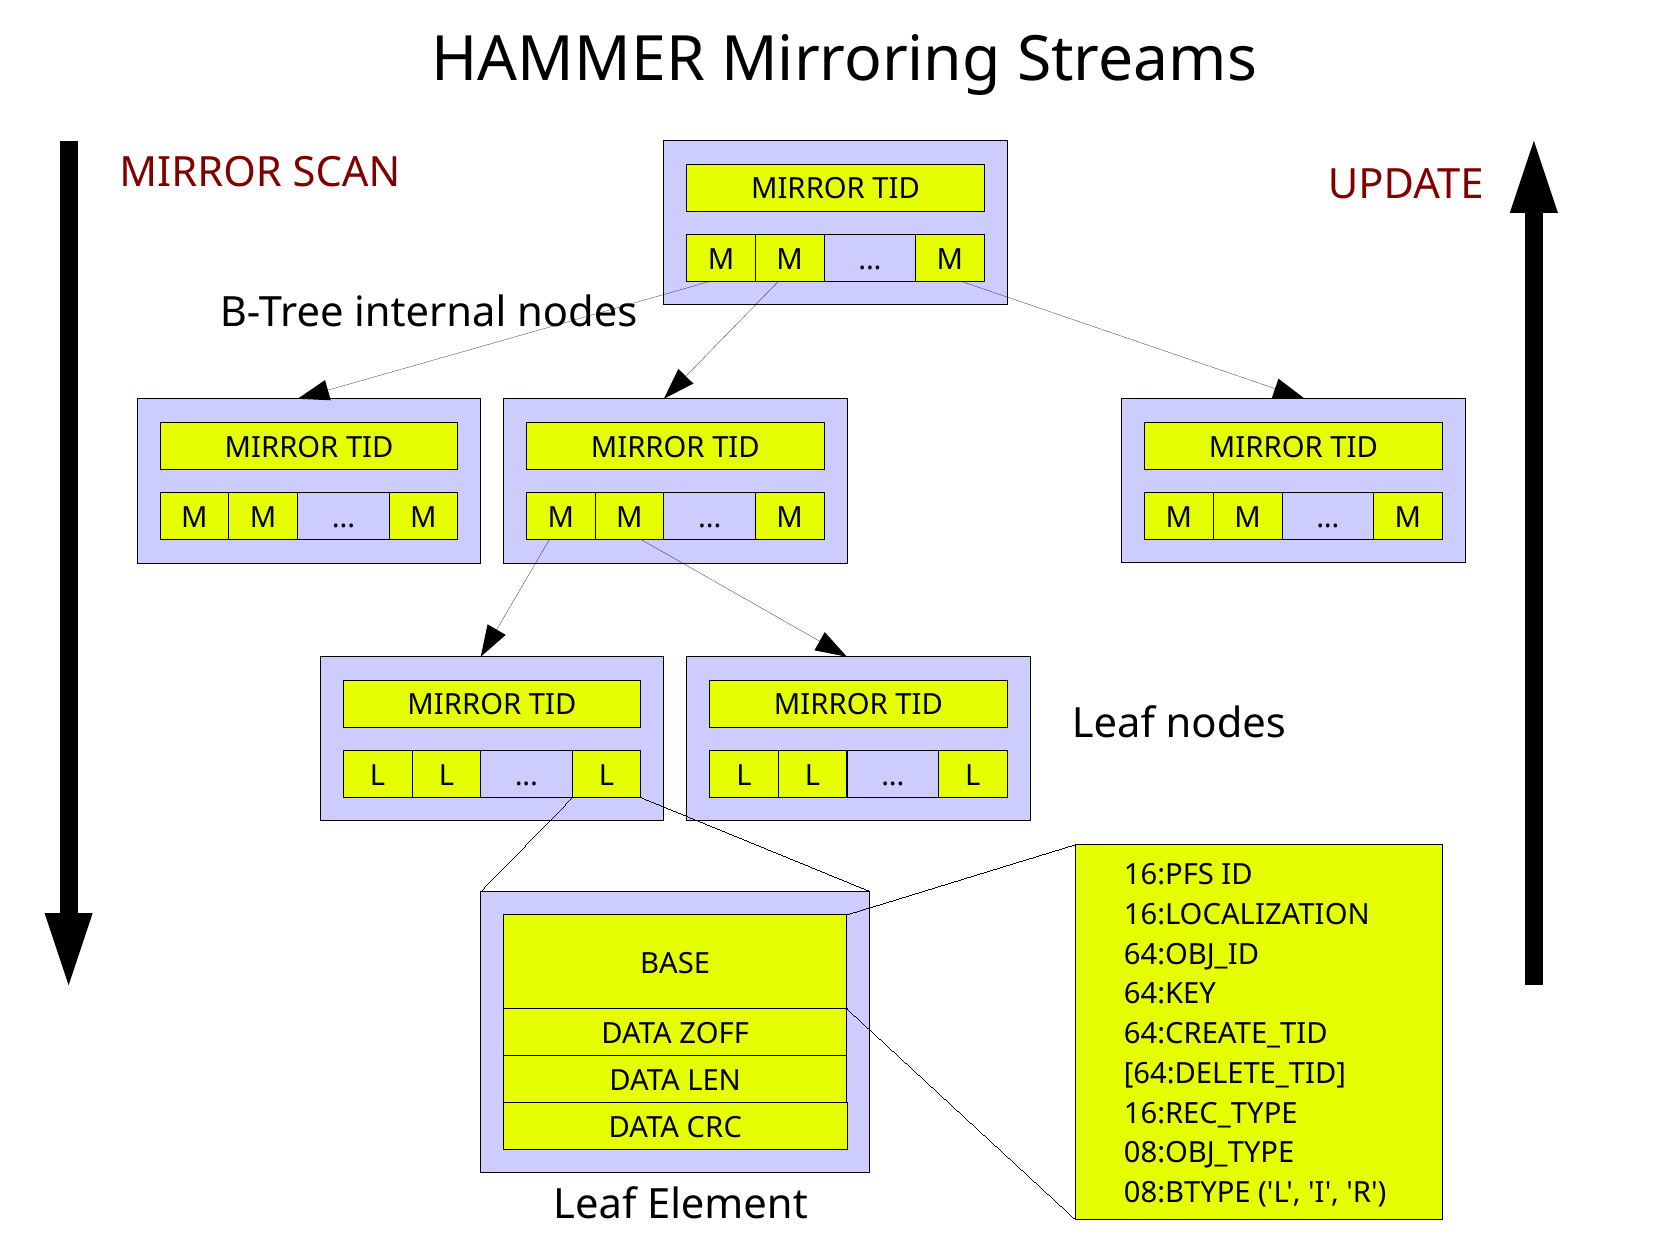

HAMMER Mirroring Streams
MIRROR SCAN
UPDATE
MIRROR TID
M
M
M
...
B-Tree internal nodes
MIRROR TID
MIRROR TID
MIRROR TID
M
M
M
M
M
M
M
M
M
...
...
...
MIRROR TID
MIRROR TID
Leaf nodes
L
L
L
L
L
...
L
...
16:PFS ID
16:LOCALIZATION
64:OBJ_ID
64:KEY
64:CREATE_TID
[64:DELETE_TID]
16:REC_TYPE
08:OBJ_TYPE
08:BTYPE ('L', 'I', 'R')
BASE
DATA ZOFF
DATA LEN
DATA CRC
Leaf Element